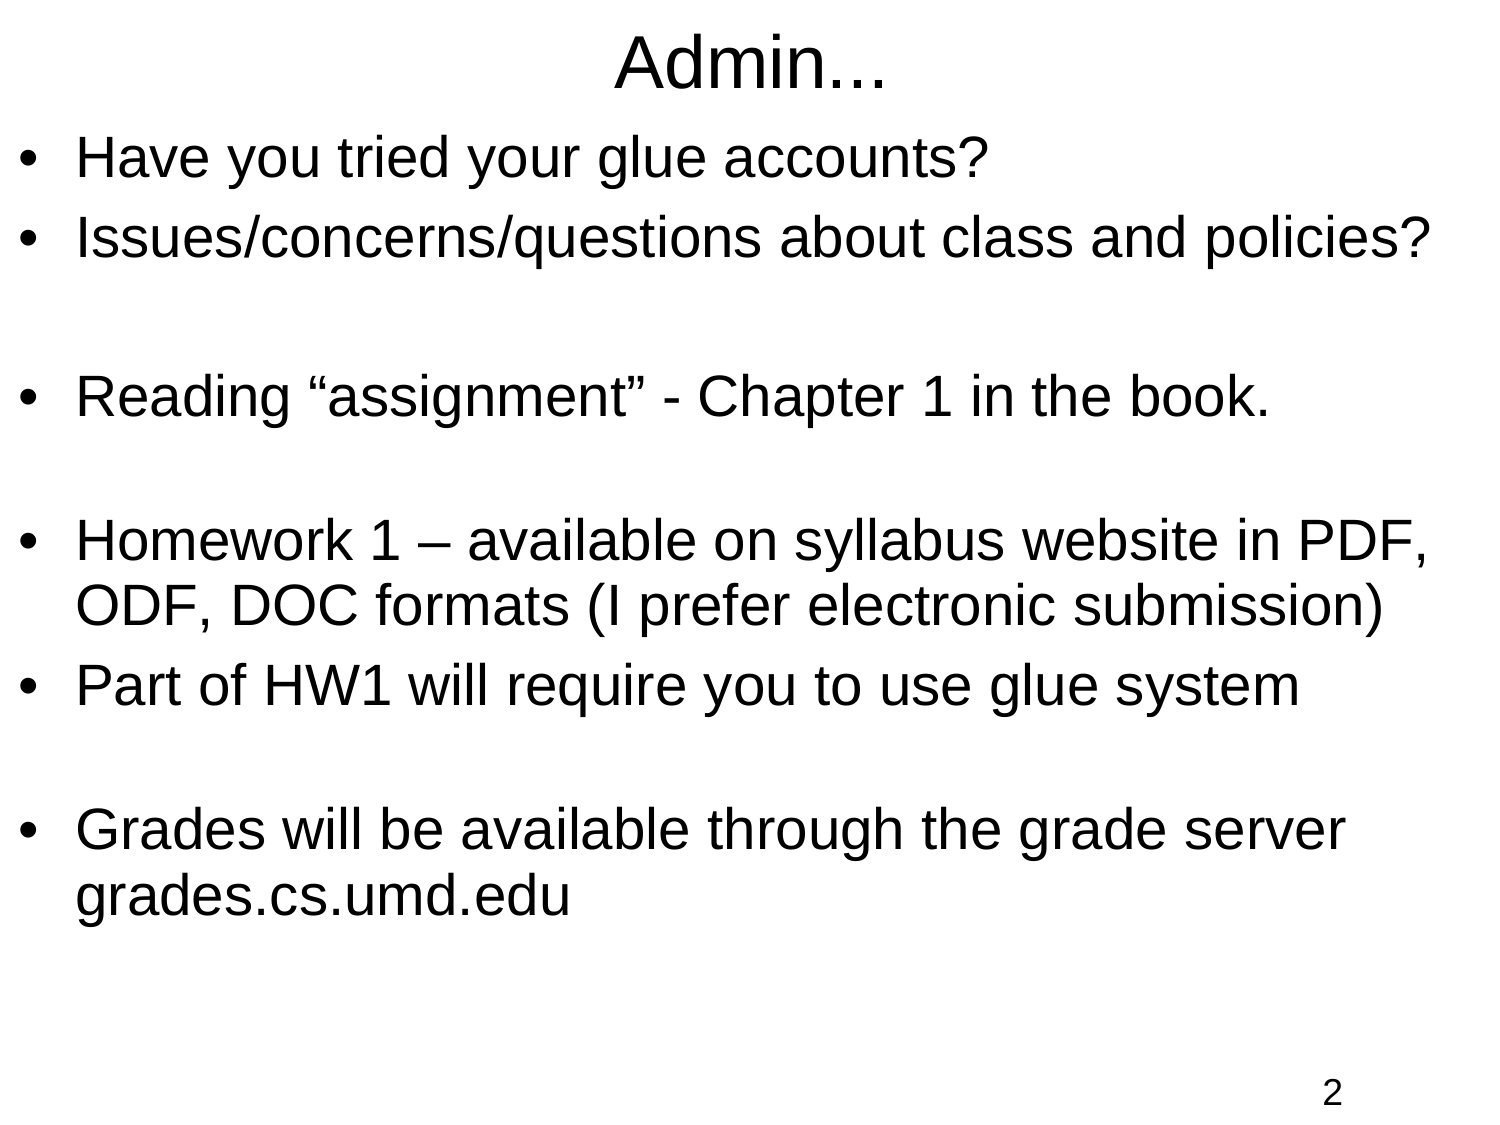

# Admin...
Have you tried your glue accounts?
Issues/concerns/questions about class and policies?
Reading “assignment” - Chapter 1 in the book.
Homework 1 – available on syllabus website in PDF, ODF, DOC formats (I prefer electronic submission)
Part of HW1 will require you to use glue system
Grades will be available through the grade server
grades.cs.umd.edu
2